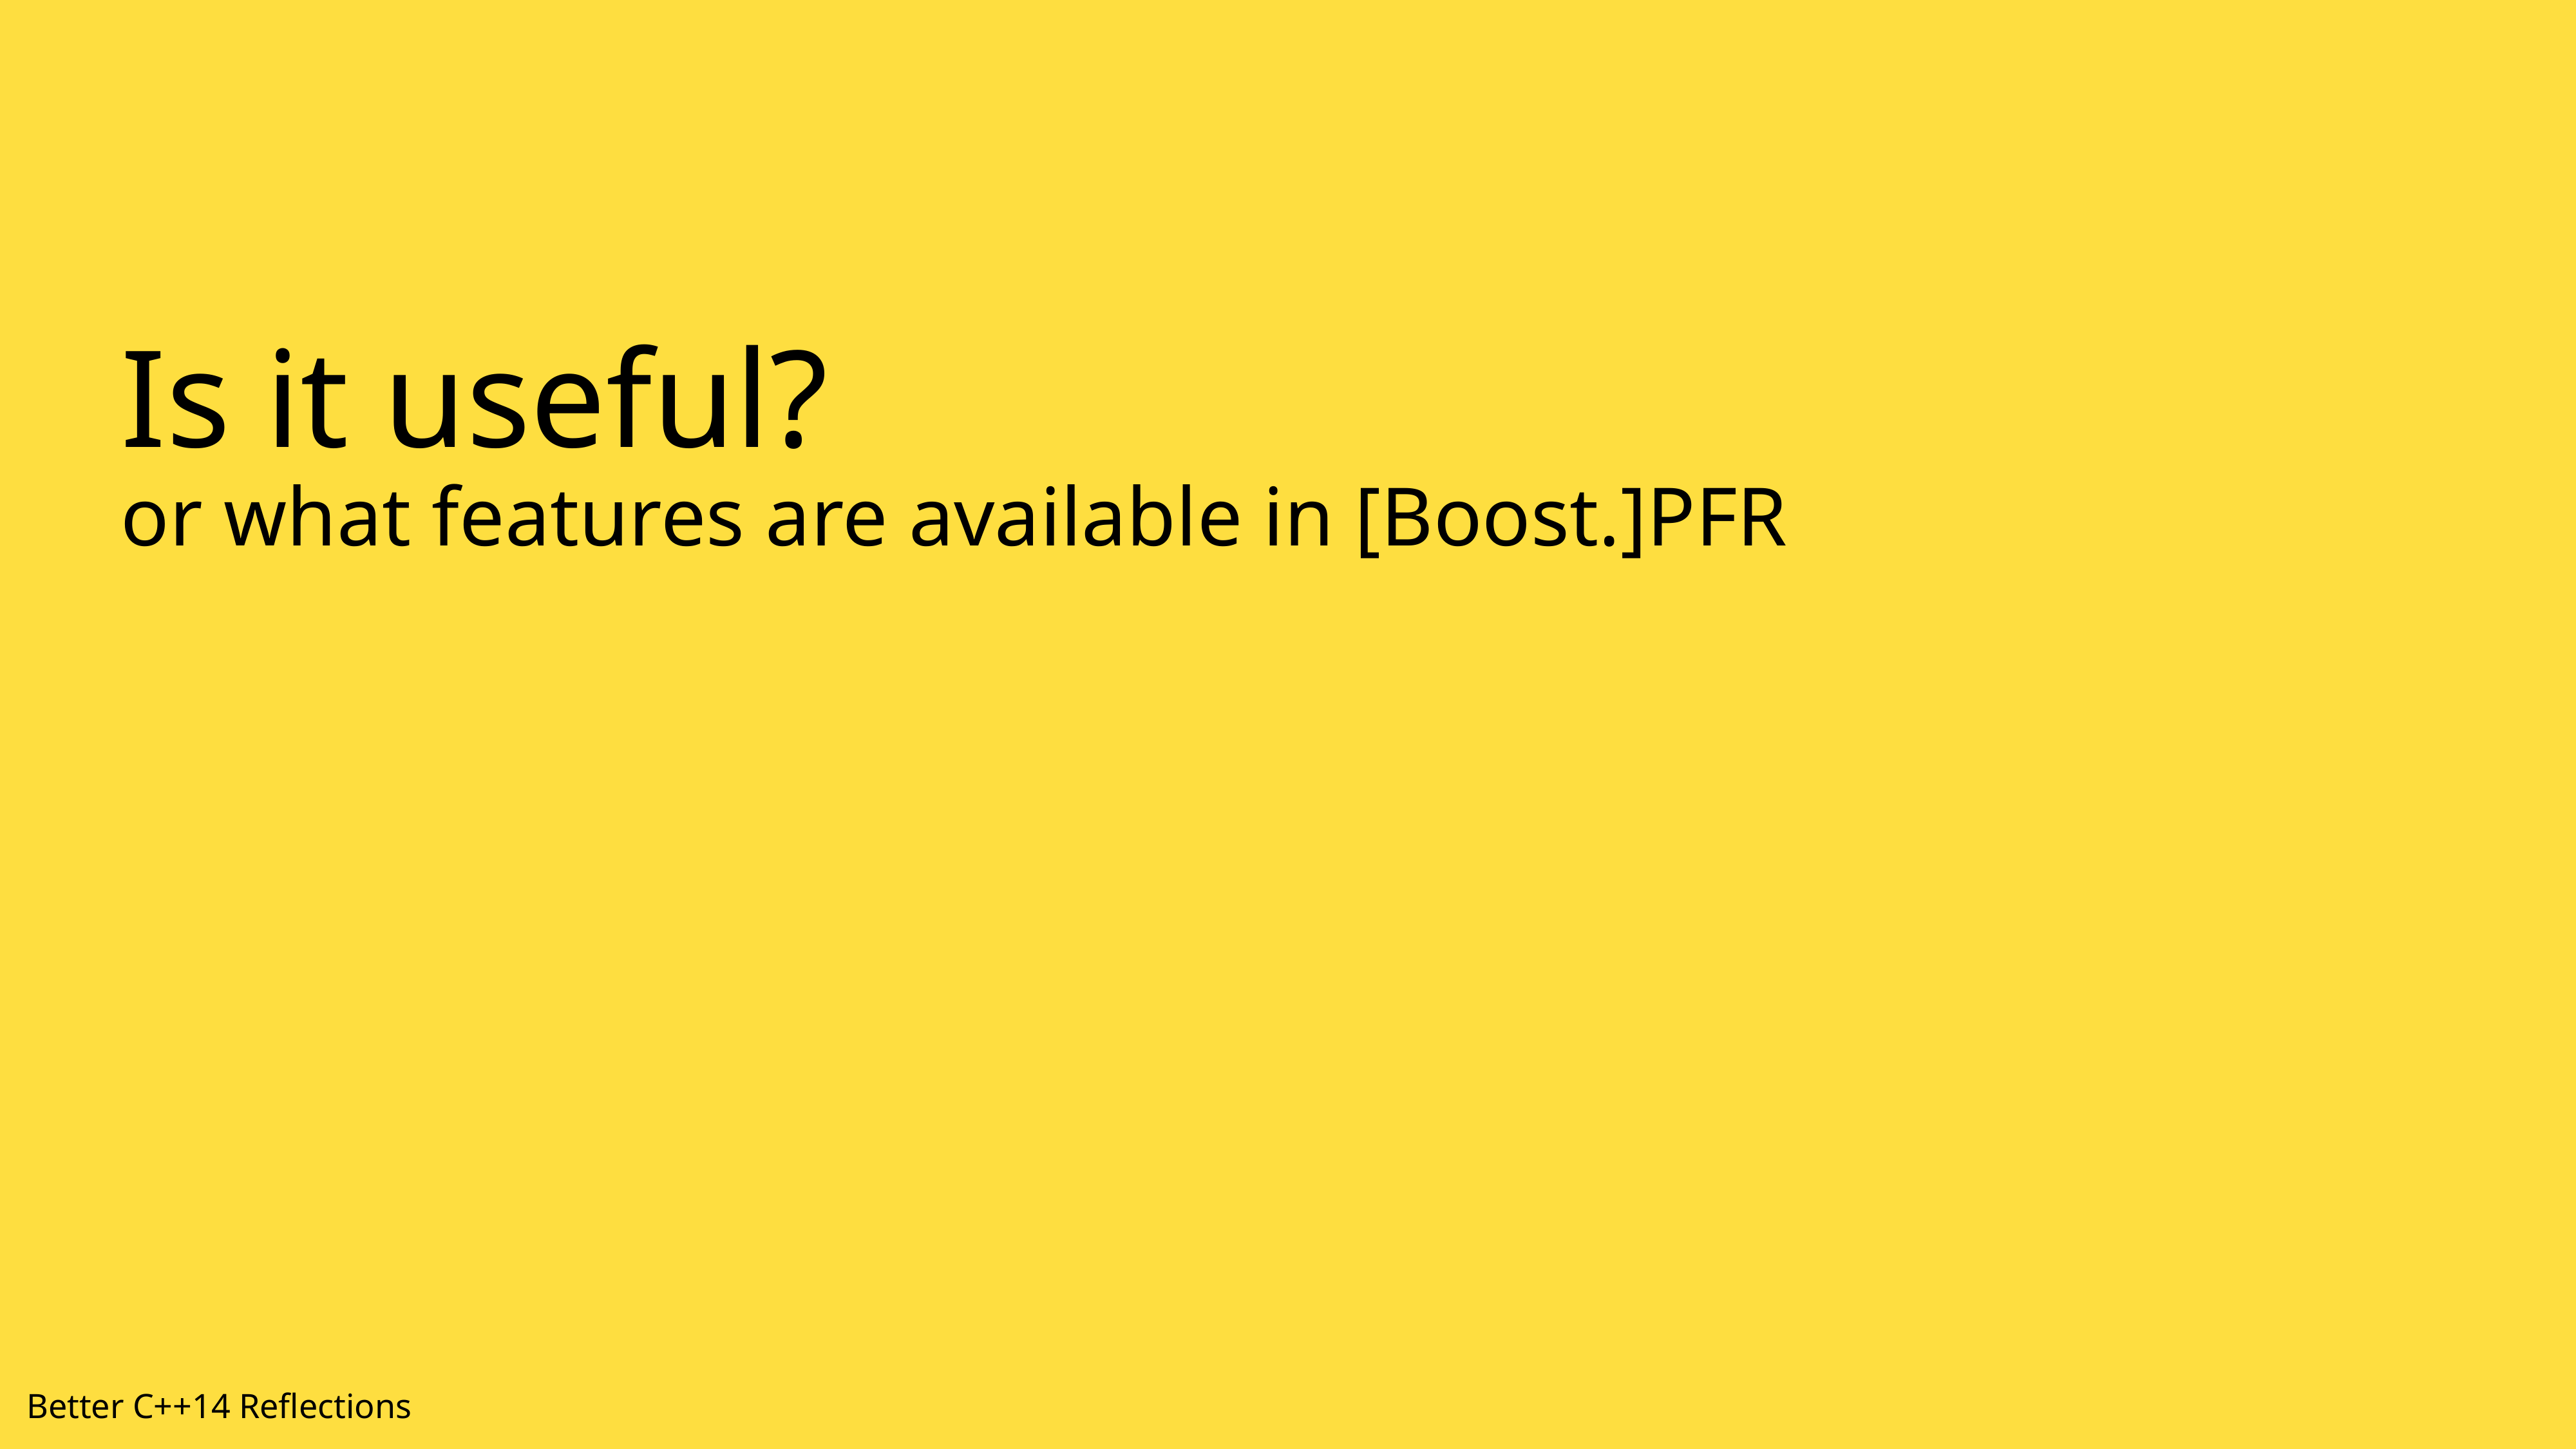

# Is it useful? or what features are available in [Boost.]PFR
Better C++14 Reflections